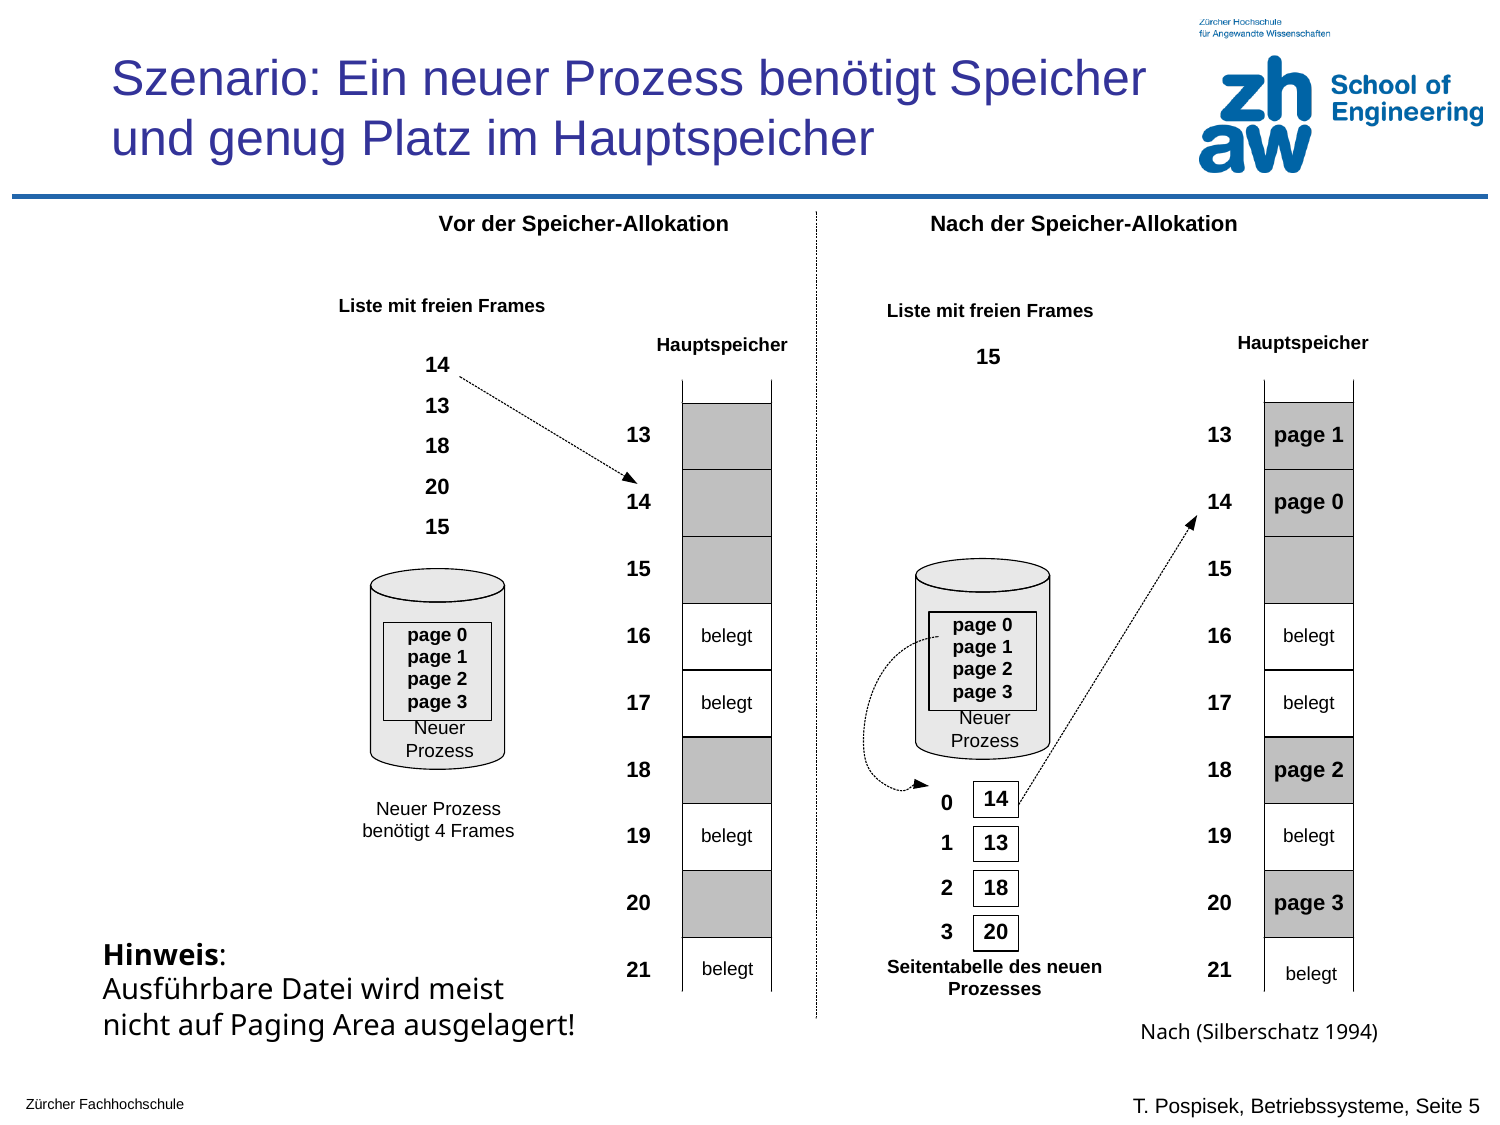

# Szenario: Ein neuer Prozess benötigt Speicher und genug Platz im Hauptspeicher
Hinweis:
Ausführbare Datei wird meist
nicht auf Paging Area ausgelagert!
Nach (Silberschatz 1994)